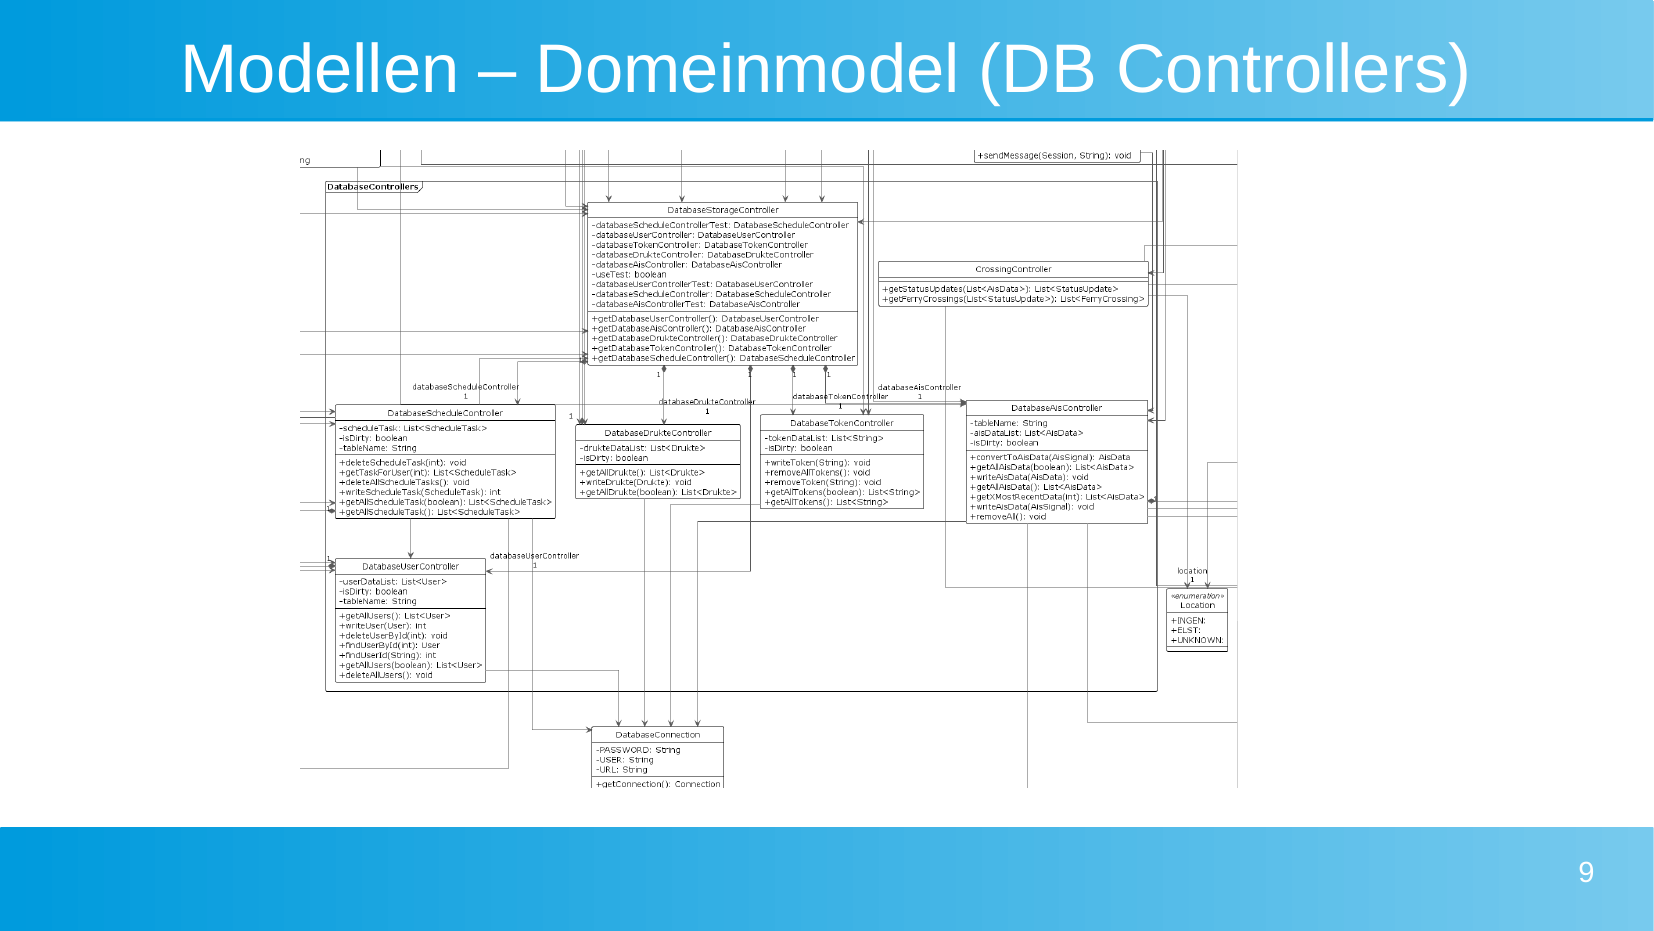

# Modellen – Domeinmodel (DB Controllers)
9